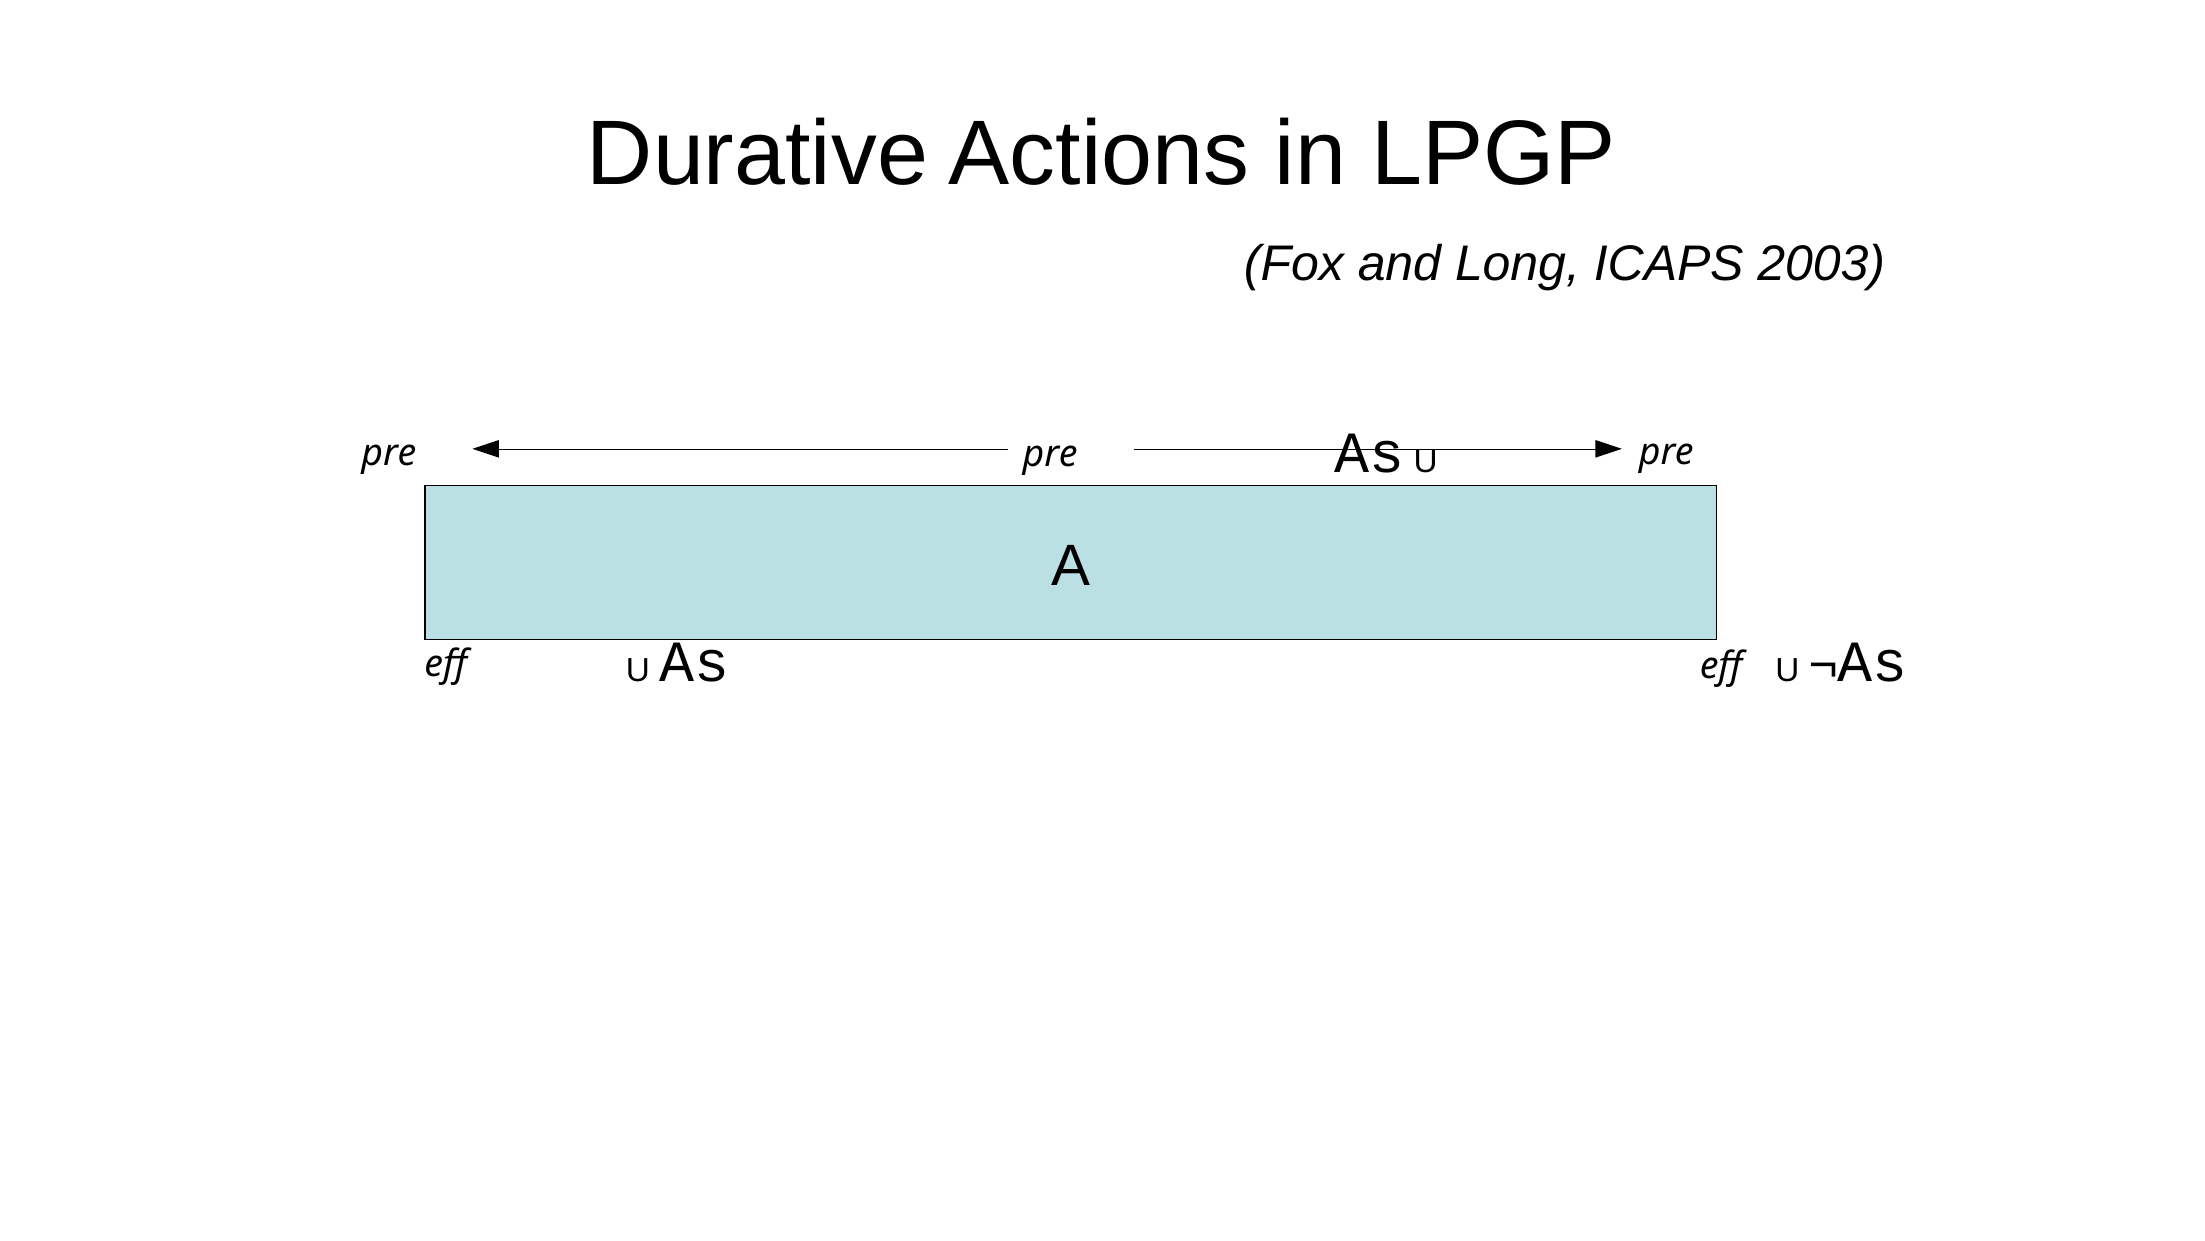

# Durative Actions in LPGP
(Fox and Long, ICAPS 2003)
pre
pre
pre
As U
A
A
A
A
eff
U As
U ¬As
eff